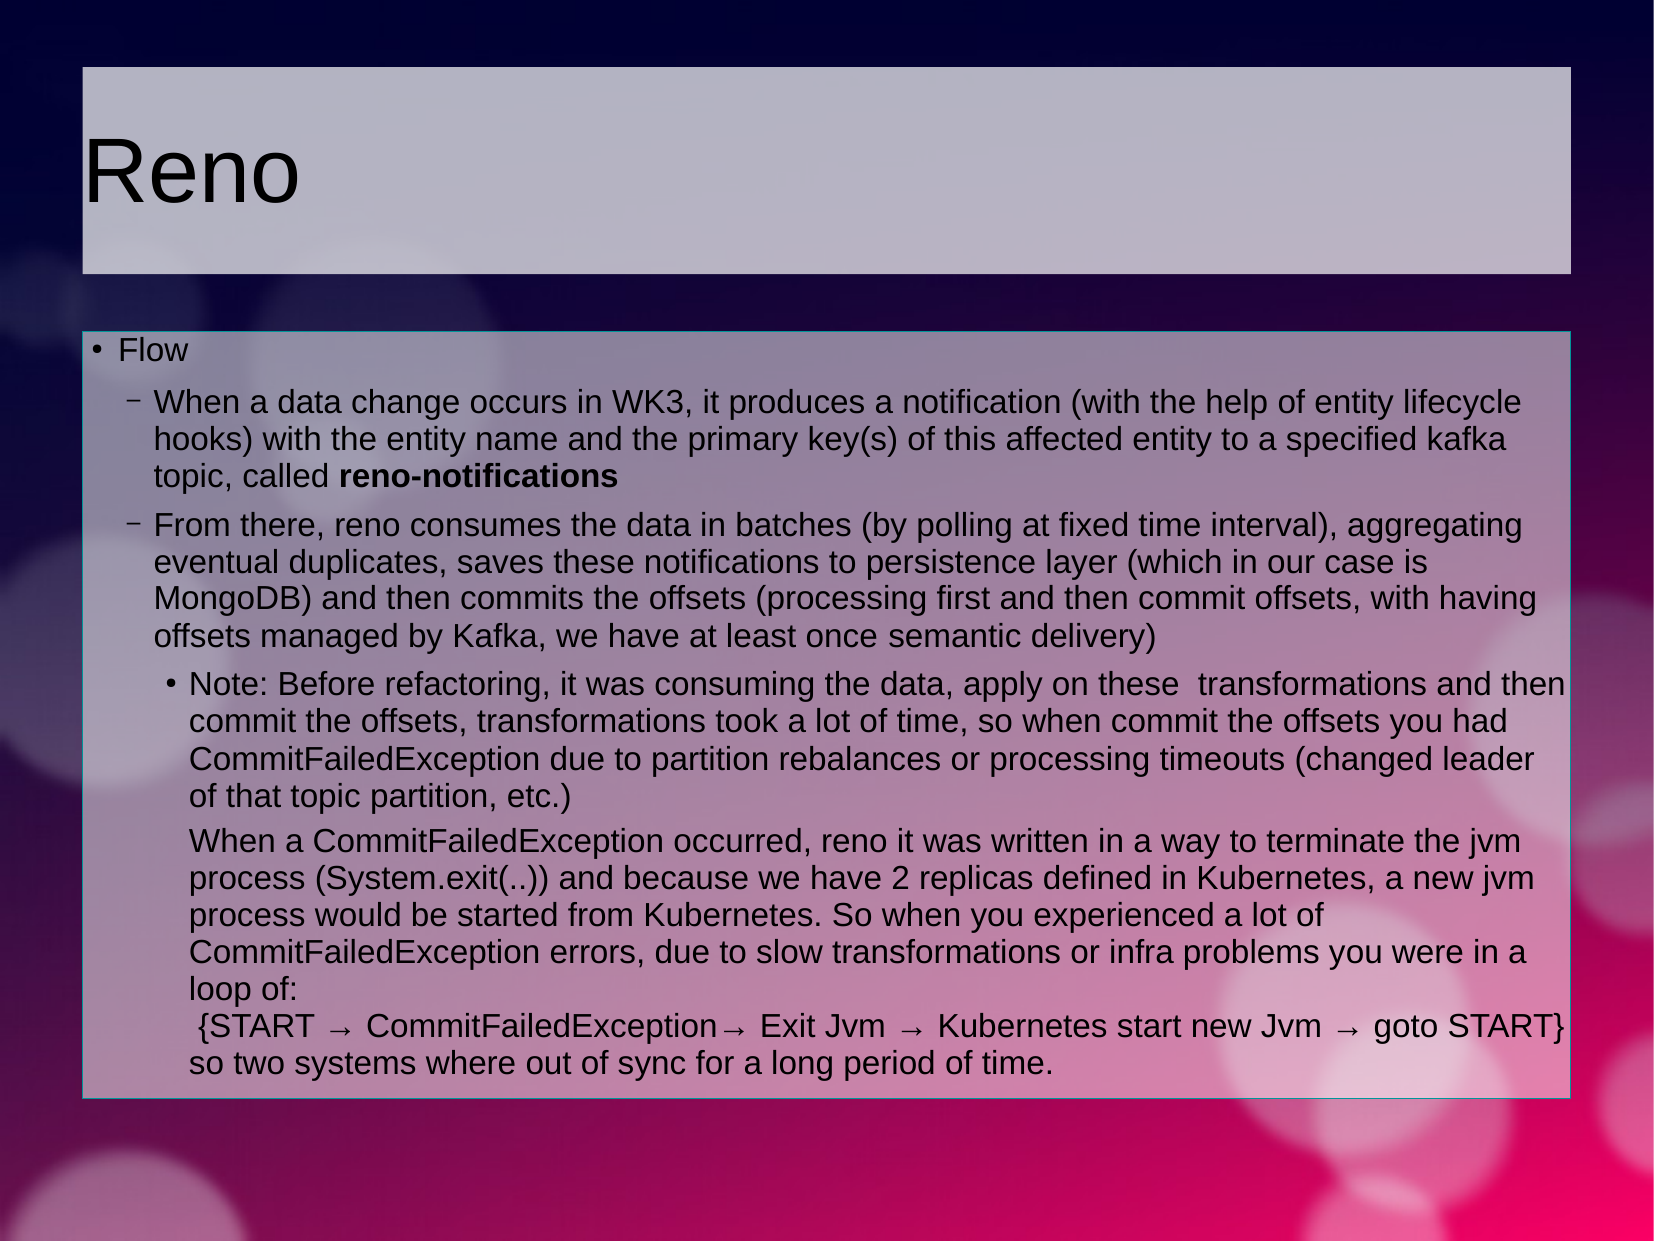

# Reno
Flow
When a data change occurs in WK3, it produces a notification (with the help of entity lifecycle hooks) with the entity name and the primary key(s) of this affected entity to a specified kafka topic, called reno-notifications
From there, reno consumes the data in batches (by polling at fixed time interval), aggregating eventual duplicates, saves these notifications to persistence layer (which in our case is MongoDB) and then commits the offsets (processing first and then commit offsets, with having offsets managed by Kafka, we have at least once semantic delivery)
Note: Before refactoring, it was consuming the data, apply on these transformations and then commit the offsets, transformations took a lot of time, so when commit the offsets you had CommitFailedException due to partition rebalances or processing timeouts (changed leader of that topic partition, etc.)
When a CommitFailedException occurred, reno it was written in a way to terminate the jvm process (System.exit(..)) and because we have 2 replicas defined in Kubernetes, a new jvm process would be started from Kubernetes. So when you experienced a lot of CommitFailedException errors, due to slow transformations or infra problems you were in a loop of:
 {START → CommitFailedException→ Exit Jvm → Kubernetes start new Jvm → goto START}
so two systems where out of sync for a long period of time.